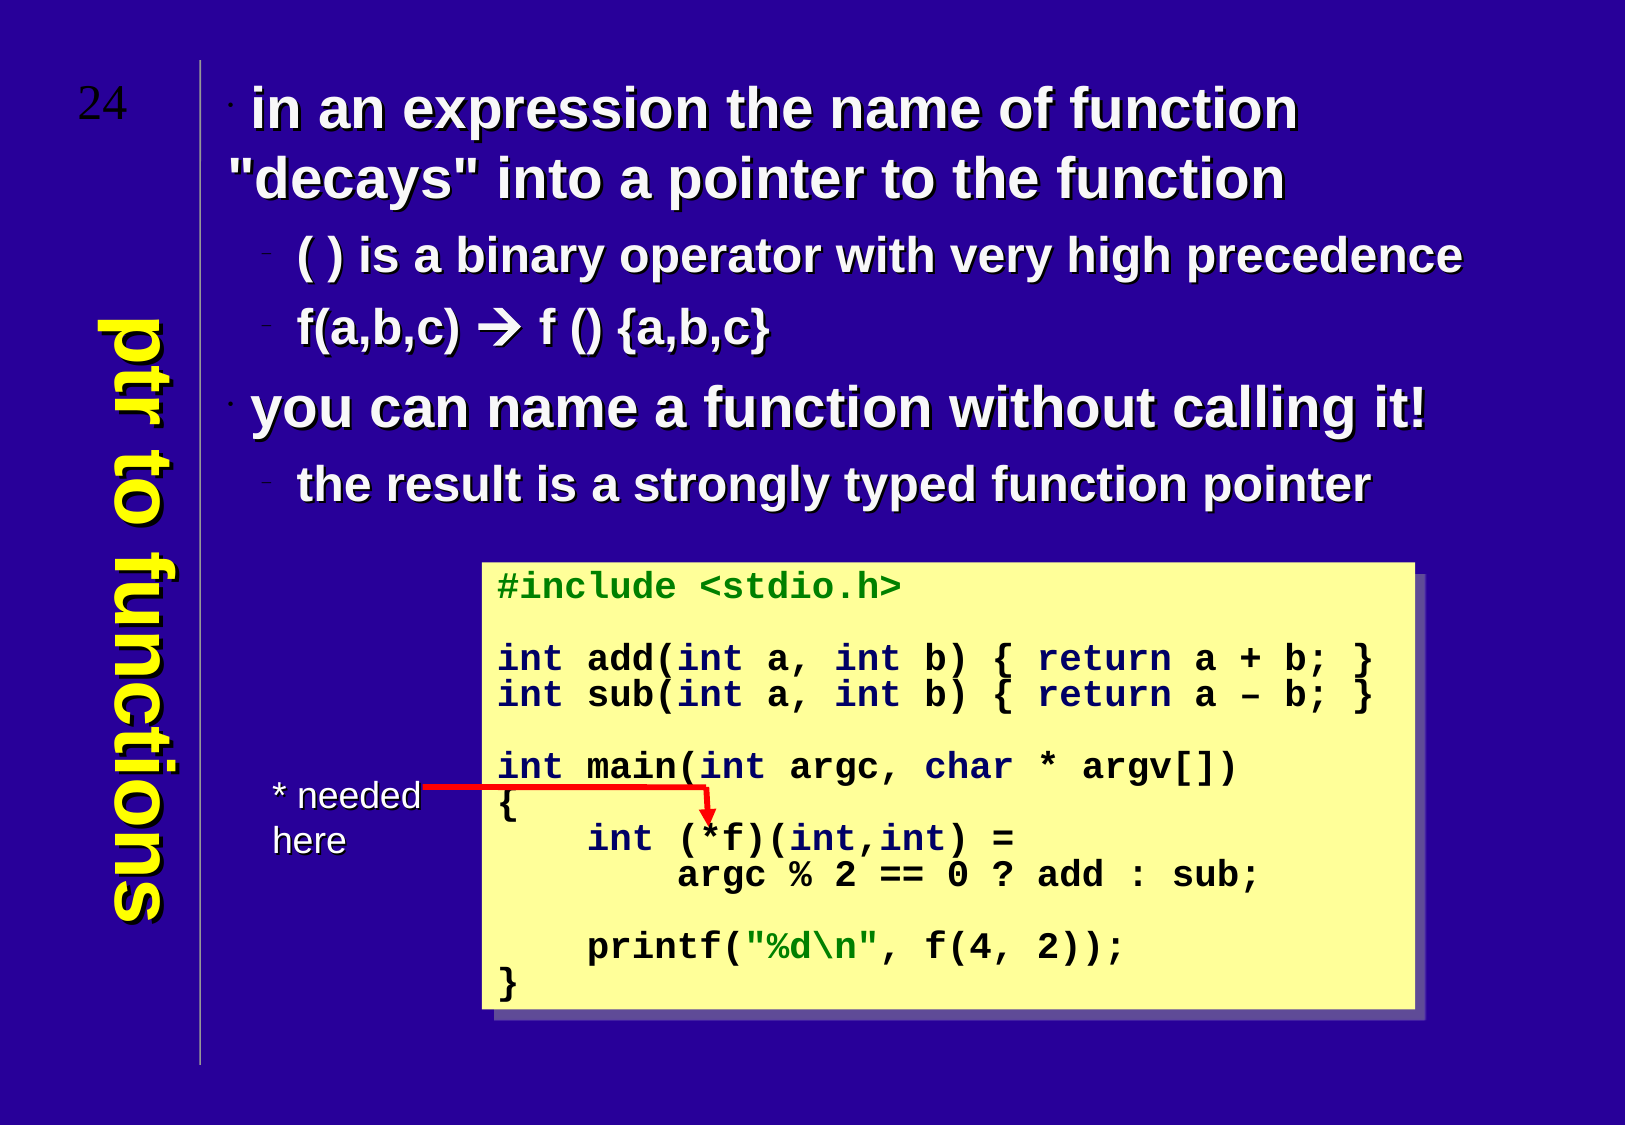

24
 in an expression the name of function "decays" into a pointer to the function
( ) is a binary operator with very high precedence
f(a,b,c)  f () {a,b,c}
 you can name a function without calling it!
the result is a strongly typed function pointer
# ptr to functions
#include <stdio.h>
int add(int a, int b) { return a + b; }
int sub(int a, int b) { return a – b; }
int main(int argc, char * argv[])
{
 int (*f)(int,int) =
 argc % 2 == 0 ? add : sub;
 printf("%d\n", f(4, 2));
}
* needed
here